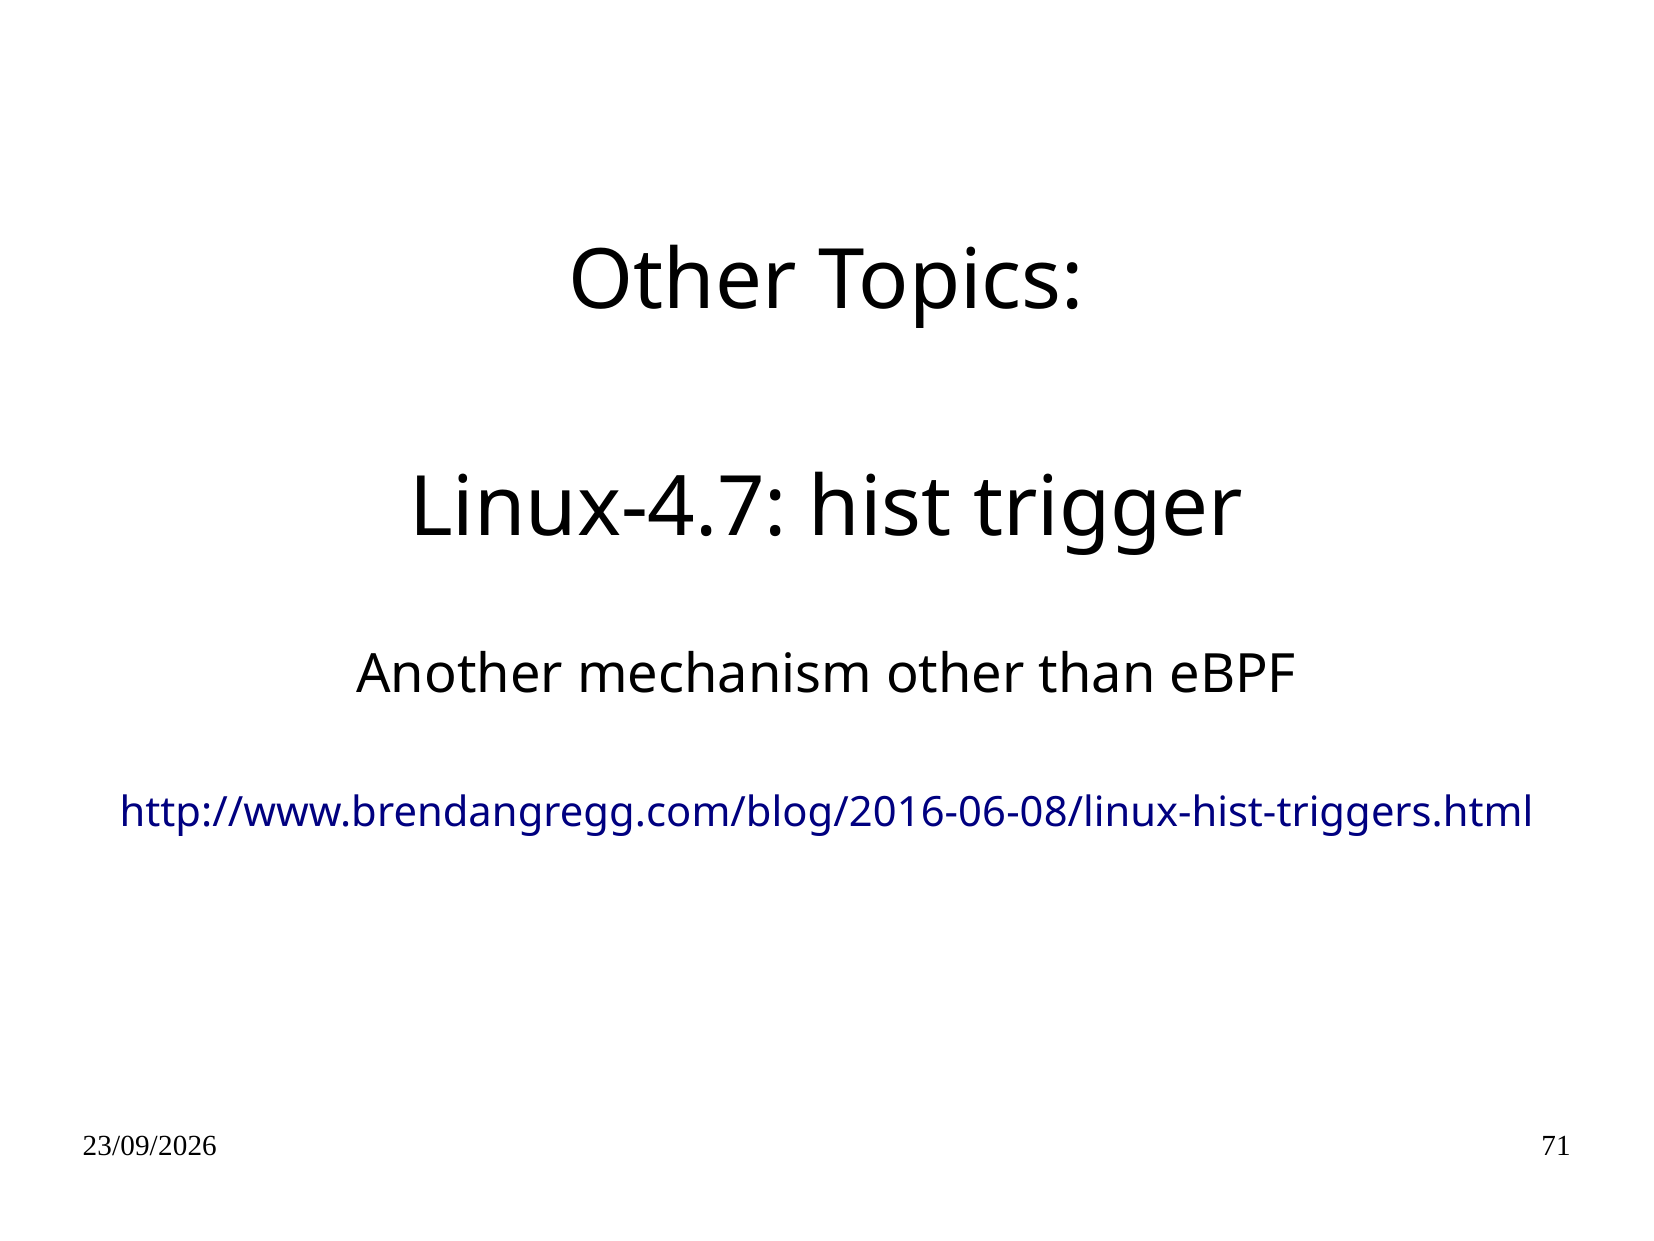

# Other Topics:
Linux-4.7: hist trigger
Another mechanism other than eBPF
http://www.brendangregg.com/blog/2016-06-08/linux-hist-triggers.html
71